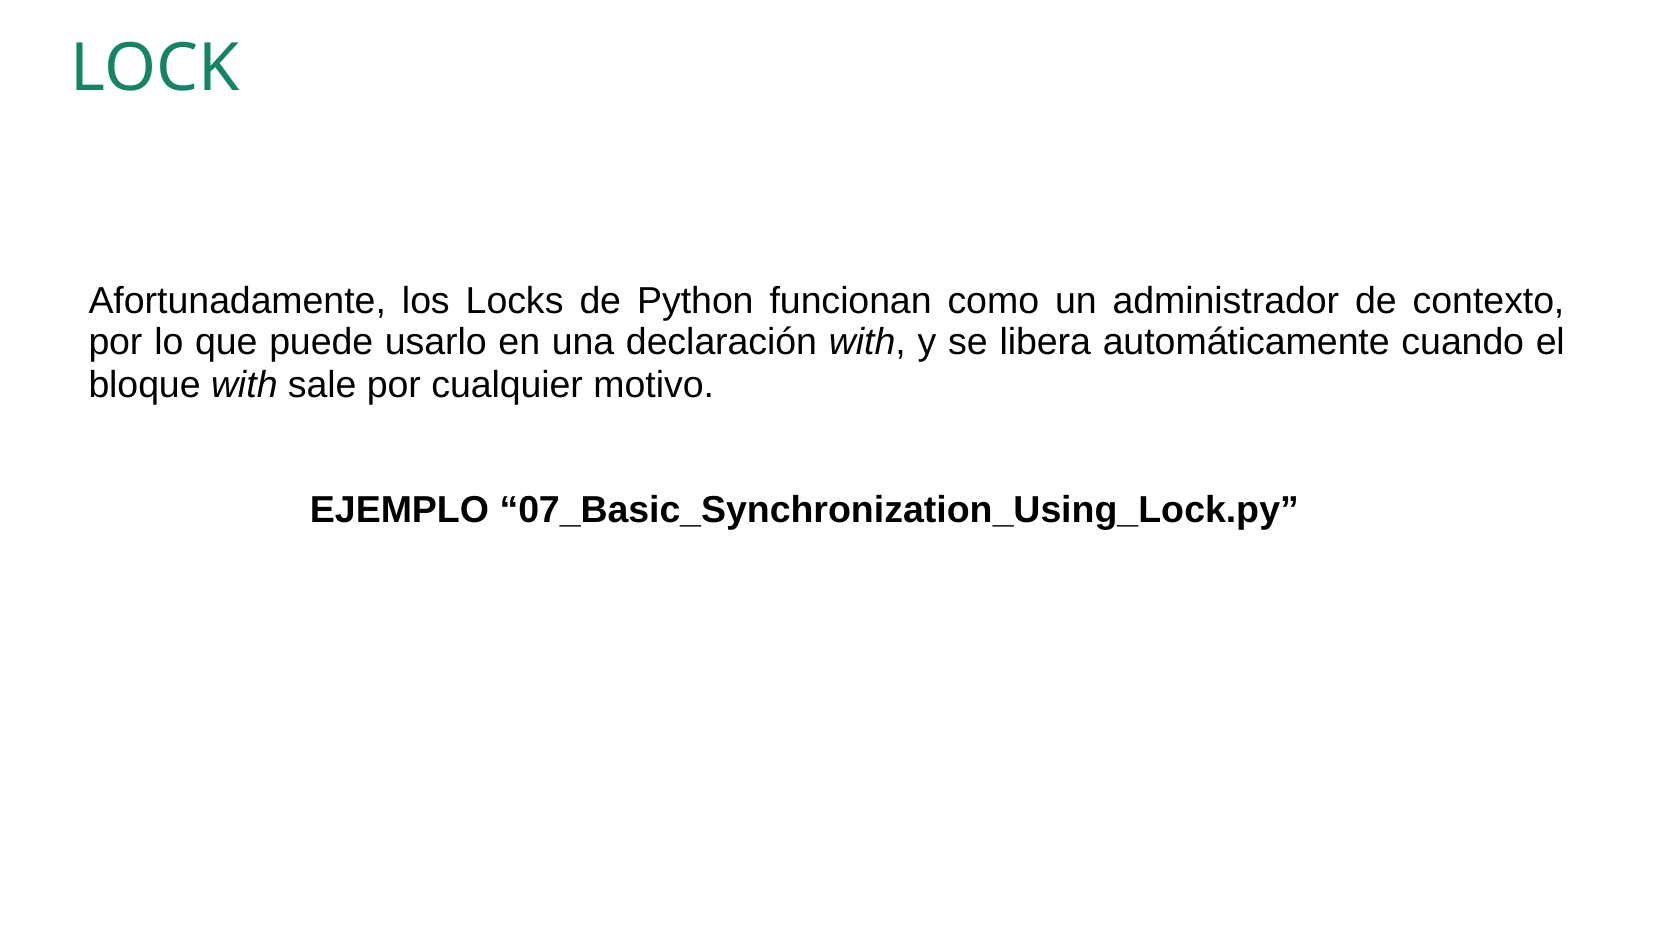

# LOCK
Afortunadamente, los Locks de Python funcionan como un administrador de contexto, por lo que puede usarlo en una declaración with, y se libera automáticamente cuando el bloque with sale por cualquier motivo.
			EJEMPLO “07_Basic_Synchronization_Using_Lock.py”